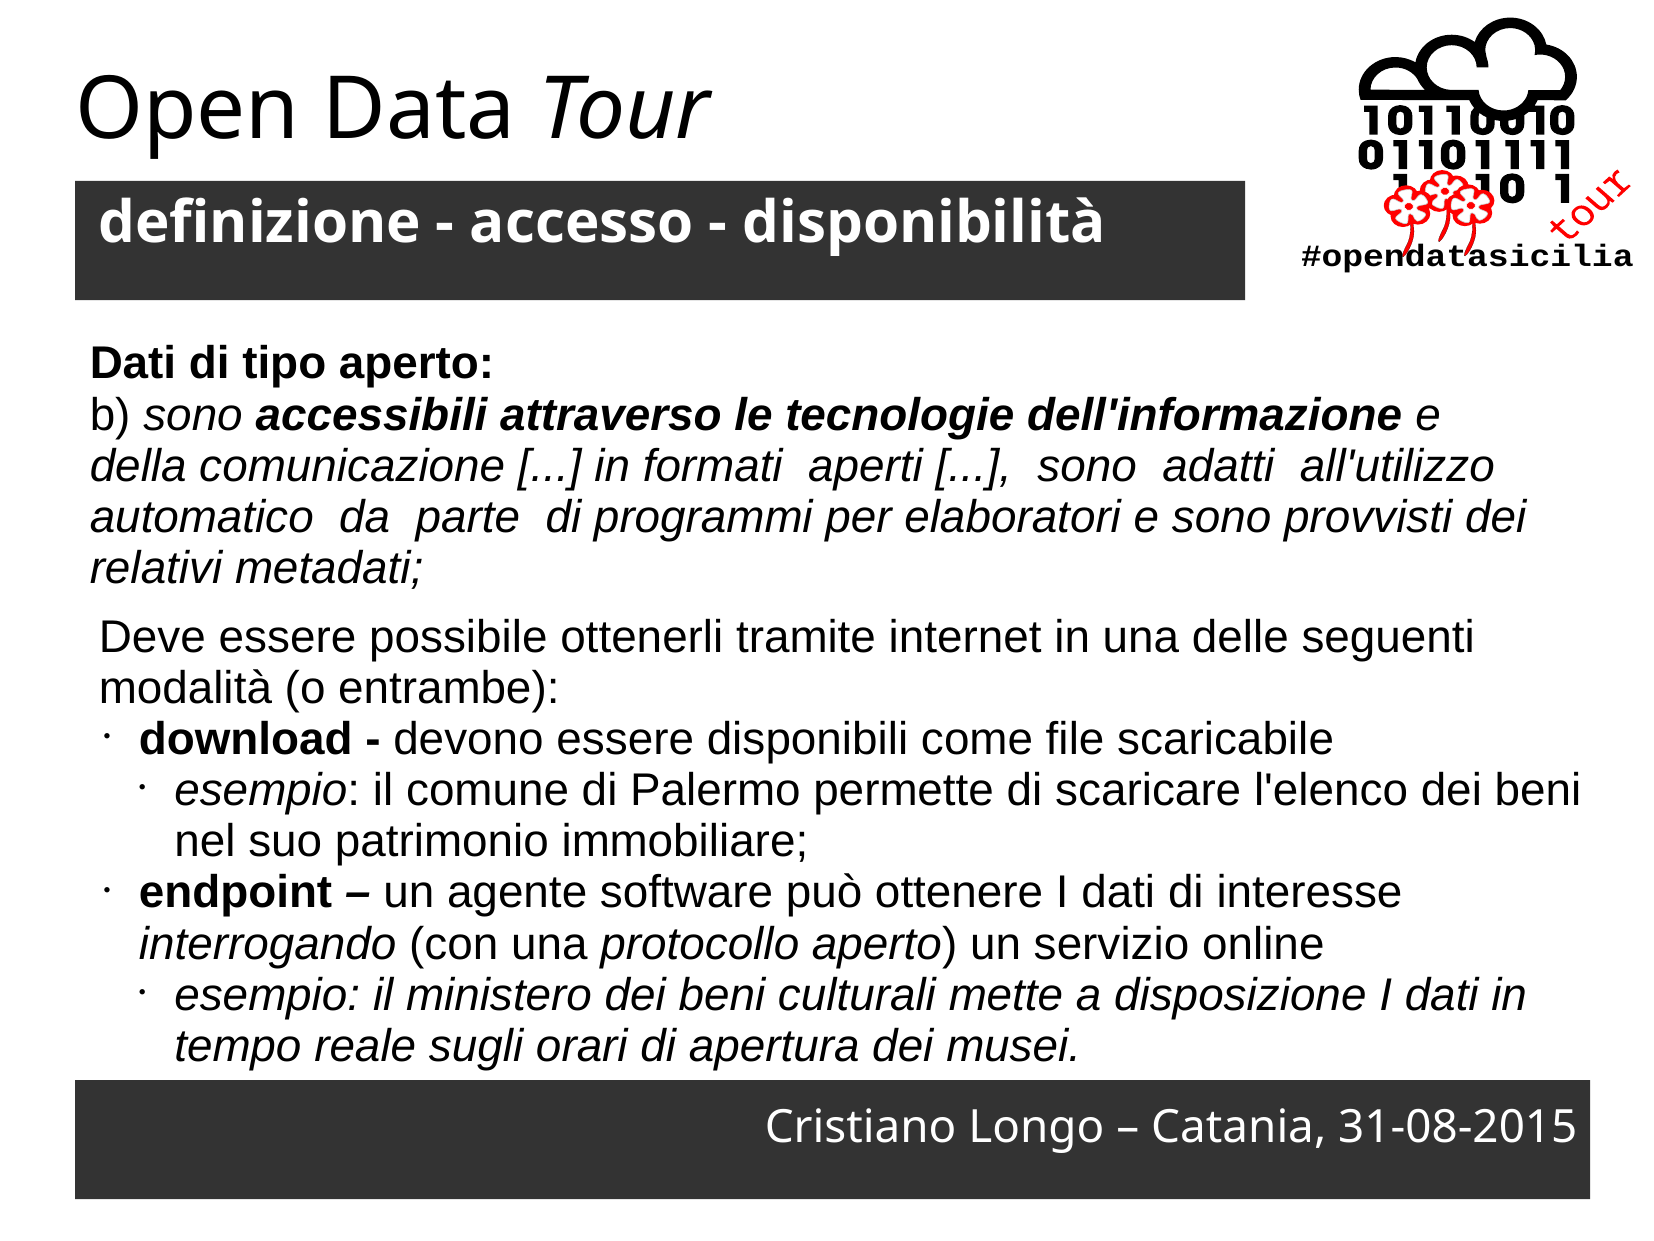

# Open Data Tour
 definizione - accesso - disponibilità
Dati di tipo aperto:
b) sono accessibili attraverso le tecnologie dell'informazione e della comunicazione [...] in formati aperti [...], sono adatti all'utilizzo automatico da parte di programmi per elaboratori e sono provvisti dei relativi metadati;
Deve essere possibile ottenerli tramite internet in una delle seguenti modalità (o entrambe):
download - devono essere disponibili come file scaricabile
esempio: il comune di Palermo permette di scaricare l'elenco dei beni nel suo patrimonio immobiliare;
endpoint – un agente software può ottenere I dati di interesse interrogando (con una protocollo aperto) un servizio online
esempio: il ministero dei beni culturali mette a disposizione I dati in tempo reale sugli orari di apertura dei musei.
 Cristiano Longo – Catania, 31-08-2015